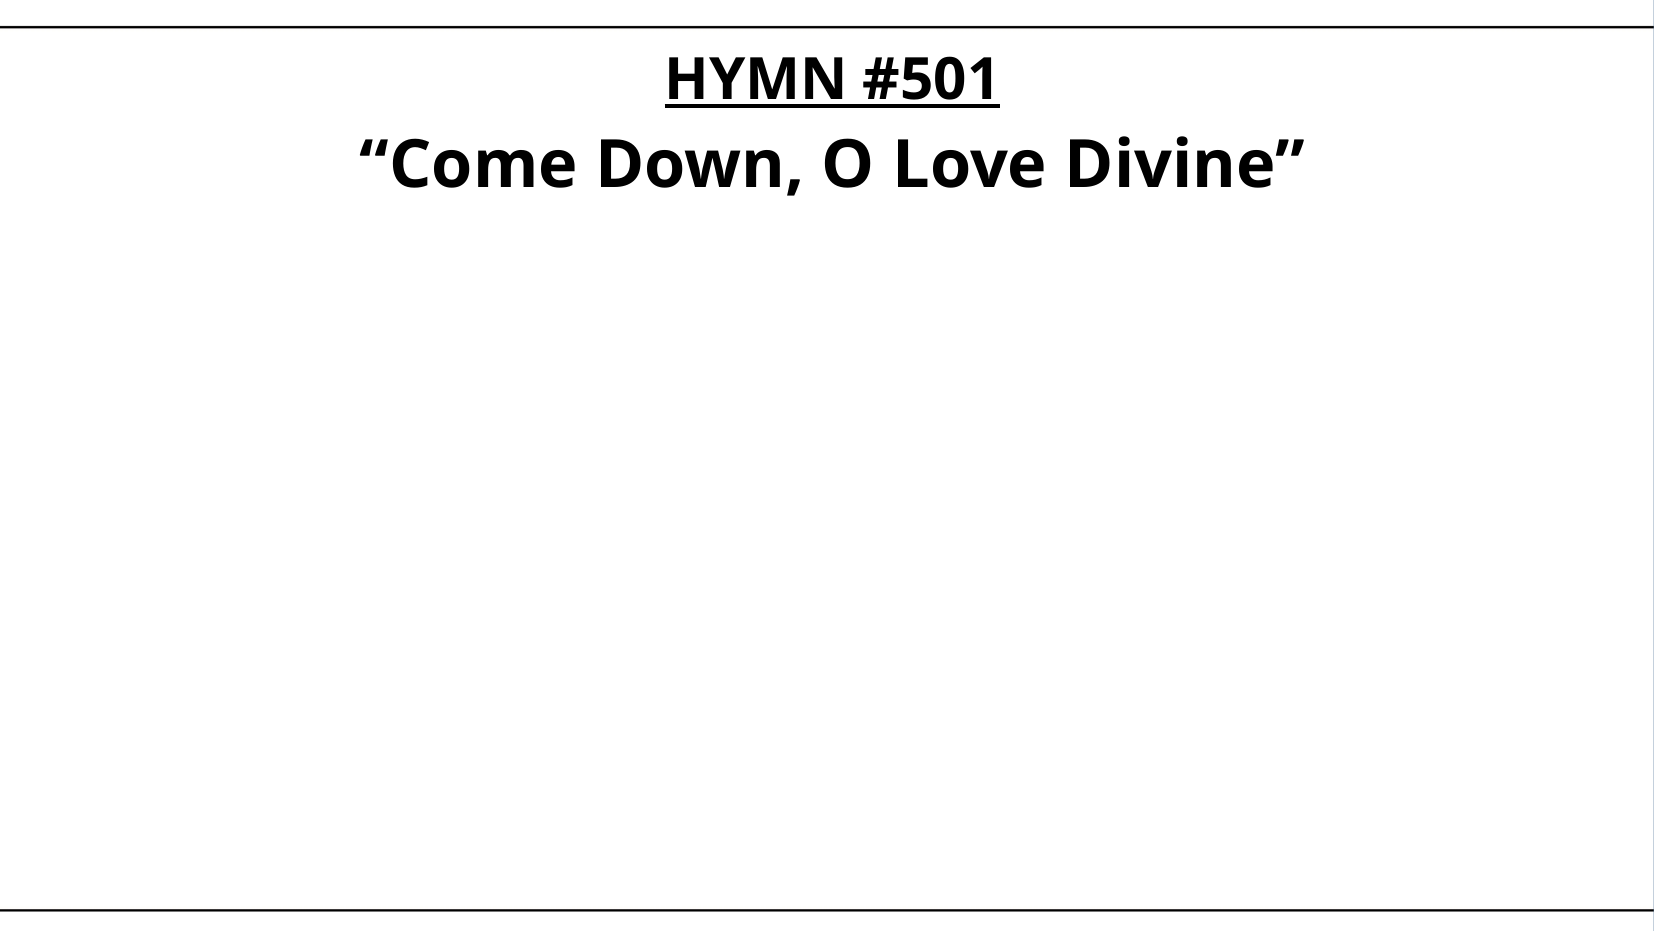

HYMN #501
“Come Down, O Love Divine”